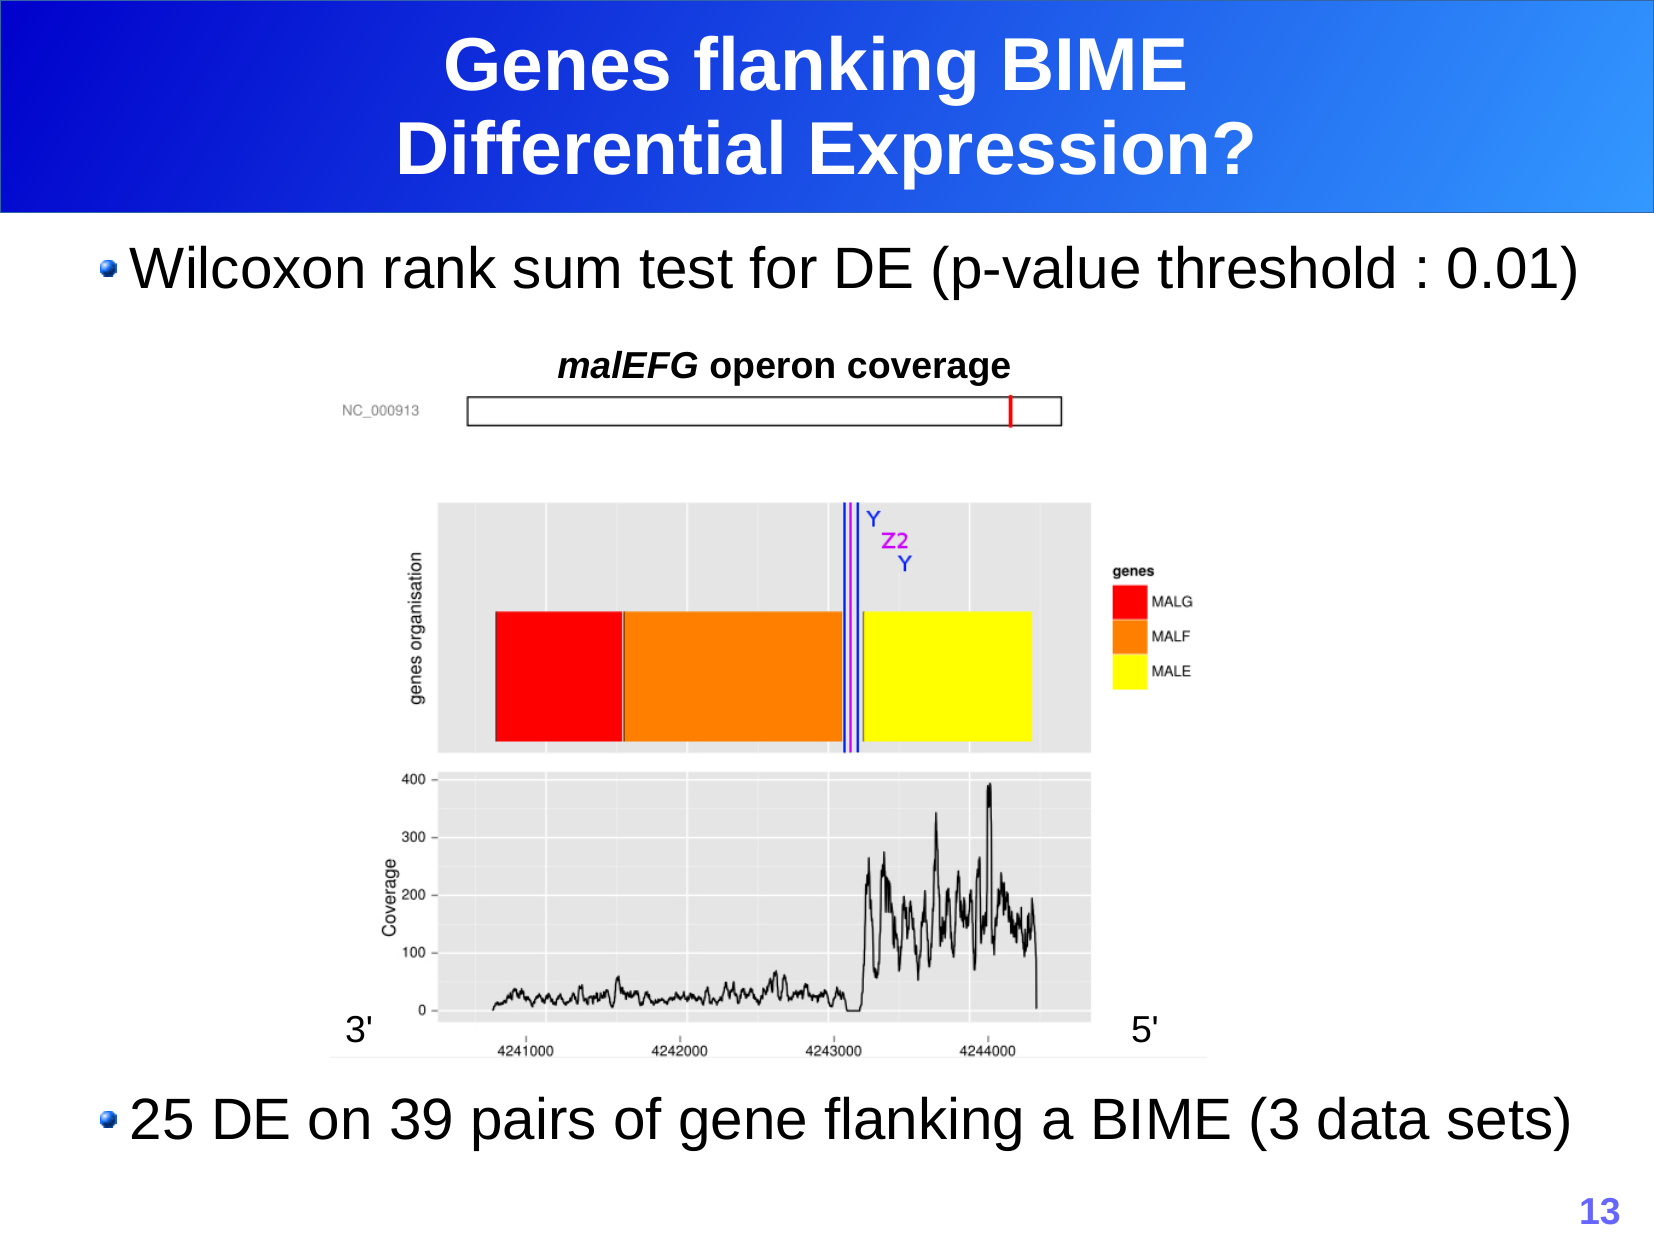

# Genes flanking BIME Differential Expression?
Wilcoxon rank sum test for DE (p-value threshold : 0.01)
25 DE on 39 pairs of gene flanking a BIME (3 data sets)
malEFG operon coverage
3'
5'
13